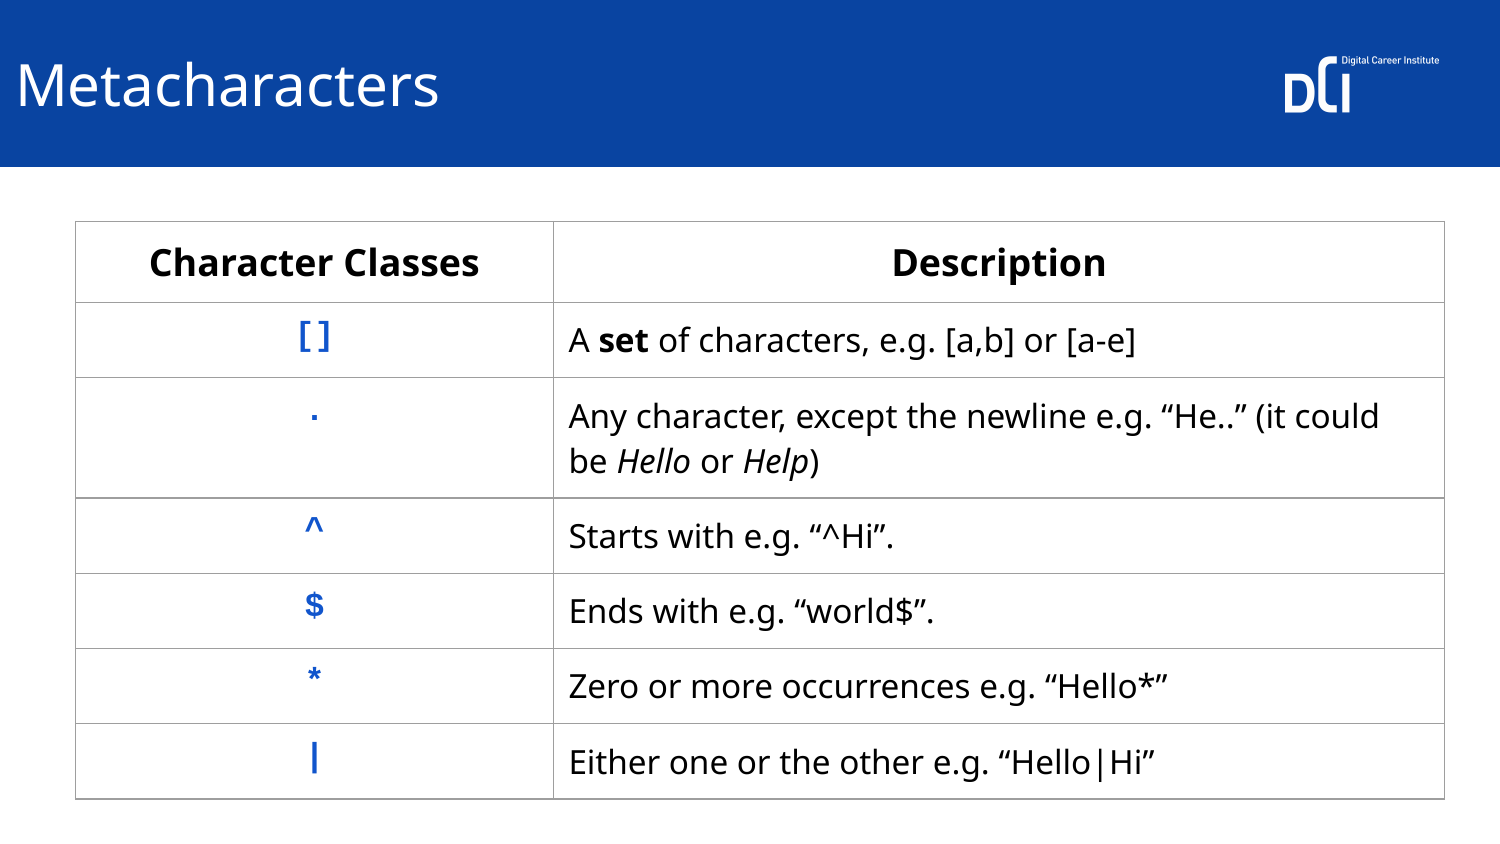

# Metacharacters
| Character Classes | Description |
| --- | --- |
| [] | A set of characters, e.g. [a,b] or [a-e] |
| . | Any character, except the newline e.g. “He..” (it could be Hello or Help) |
| ^ | Starts with e.g. “^Hi”. |
| $ | Ends with e.g. “world$”. |
| \* | Zero or more occurrences e.g. “Hello\*” |
| | | Either one or the other e.g. “Hello|Hi” |